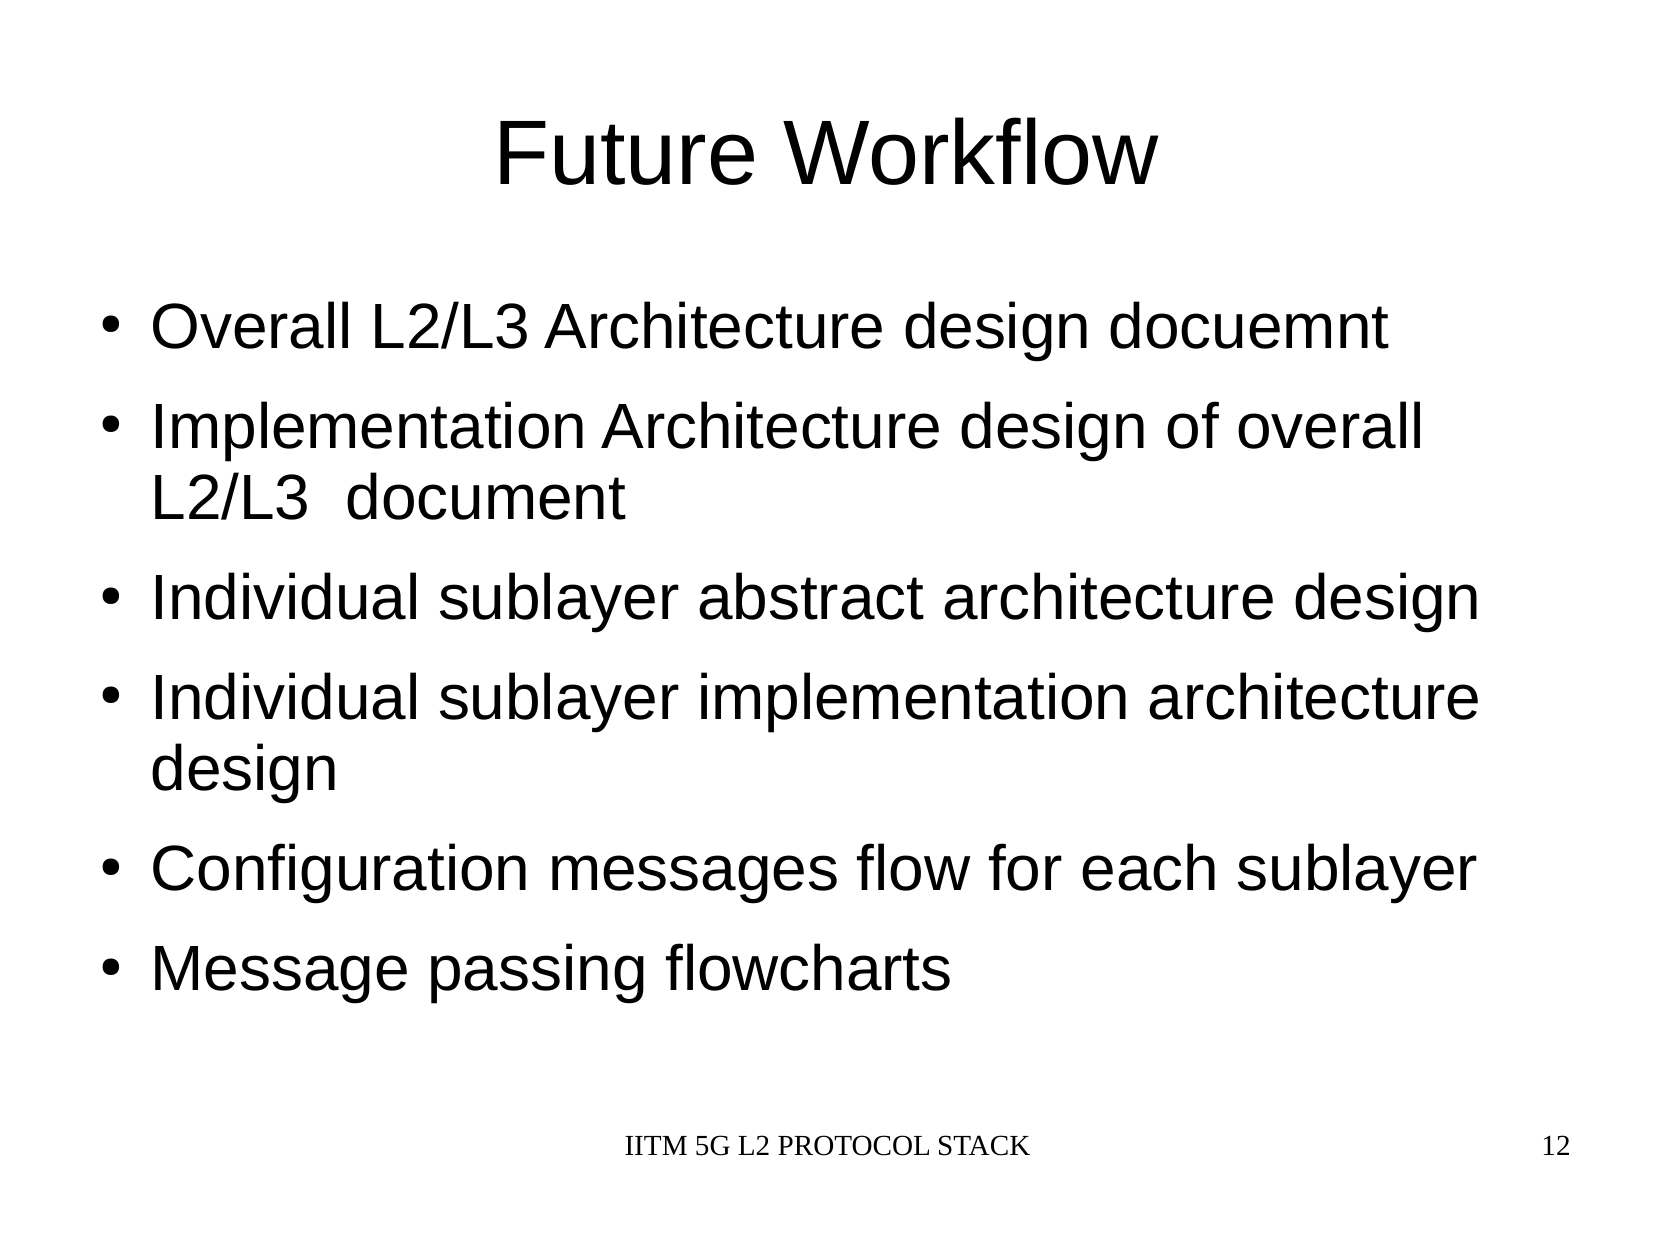

# Future Workflow
Overall L2/L3 Architecture design docuemnt
Implementation Architecture design of overall L2/L3 document
Individual sublayer abstract architecture design
Individual sublayer implementation architecture design
Configuration messages flow for each sublayer
Message passing flowcharts
IITM 5G L2 PROTOCOL STACK
12